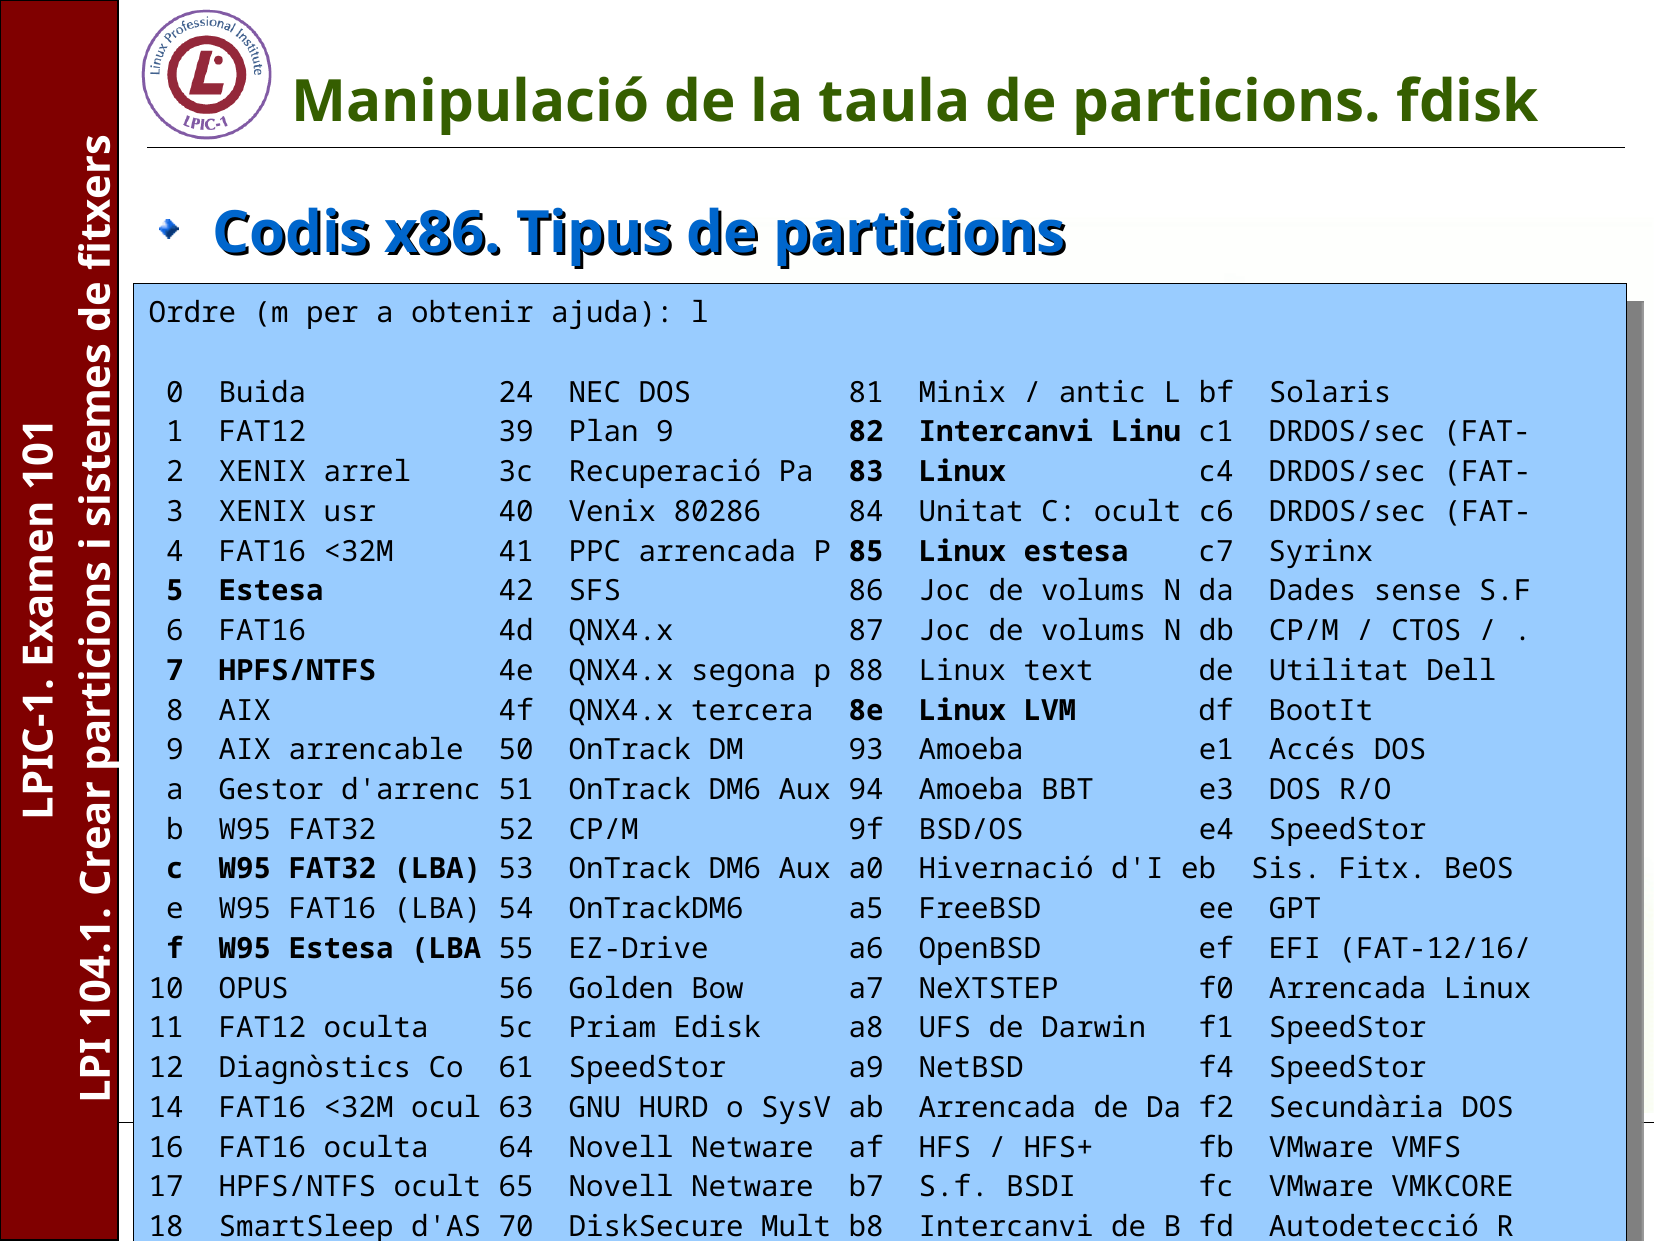

Manipulació de la taula de particions. fdisk
# Codis x86. Tipus de particions
Ordre (m per a obtenir ajuda): l
 0 Buida 24 NEC DOS 81 Minix / antic L bf Solaris
 1 FAT12 39 Plan 9 82 Intercanvi Linu c1 DRDOS/sec (FAT-
 2 XENIX arrel 3c Recuperació Pa 83 Linux c4 DRDOS/sec (FAT-
 3 XENIX usr 40 Venix 80286 84 Unitat C: ocult c6 DRDOS/sec (FAT-
 4 FAT16 <32M 41 PPC arrencada P 85 Linux estesa c7 Syrinx
 5 Estesa 42 SFS 86 Joc de volums N da Dades sense S.F
 6 FAT16 4d QNX4.x 87 Joc de volums N db CP/M / CTOS / .
 7 HPFS/NTFS 4e QNX4.x segona p 88 Linux text de Utilitat Dell
 8 AIX 4f QNX4.x tercera 8e Linux LVM df BootIt
 9 AIX arrencable 50 OnTrack DM 93 Amoeba e1 Accés DOS
 a Gestor d'arrenc 51 OnTrack DM6 Aux 94 Amoeba BBT e3 DOS R/O
 b W95 FAT32 52 CP/M 9f BSD/OS e4 SpeedStor
 c W95 FAT32 (LBA) 53 OnTrack DM6 Aux a0 Hivernació d'I eb Sis. Fitx. BeOS
 e W95 FAT16 (LBA) 54 OnTrackDM6 a5 FreeBSD ee GPT
 f W95 Estesa (LBA 55 EZ-Drive a6 OpenBSD ef EFI (FAT-12/16/
10 OPUS 56 Golden Bow a7 NeXTSTEP f0 Arrencada Linux
11 FAT12 oculta 5c Priam Edisk a8 UFS de Darwin f1 SpeedStor
12 Diagnòstics Co 61 SpeedStor a9 NetBSD f4 SpeedStor
14 FAT16 <32M ocul 63 GNU HURD o SysV ab Arrencada de Da f2 Secundària DOS
16 FAT16 oculta 64 Novell Netware af HFS / HFS+ fb VMware VMFS
17 HPFS/NTFS ocult 65 Novell Netware b7 S.f. BSDI fc VMware VMKCORE
18 SmartSleep d'AS 70 DiskSecure Mult b8 Intercanvi de B fd Autodetecció R
1b W95 FAT32 ocult 75 PC/IX bb Boot Wizard ocu fe LANstep
1c W95 FAT32 (LBA) 80 Minix antic be Arrencada Solar ff BBT
1e W95 FAT16 (LBA)